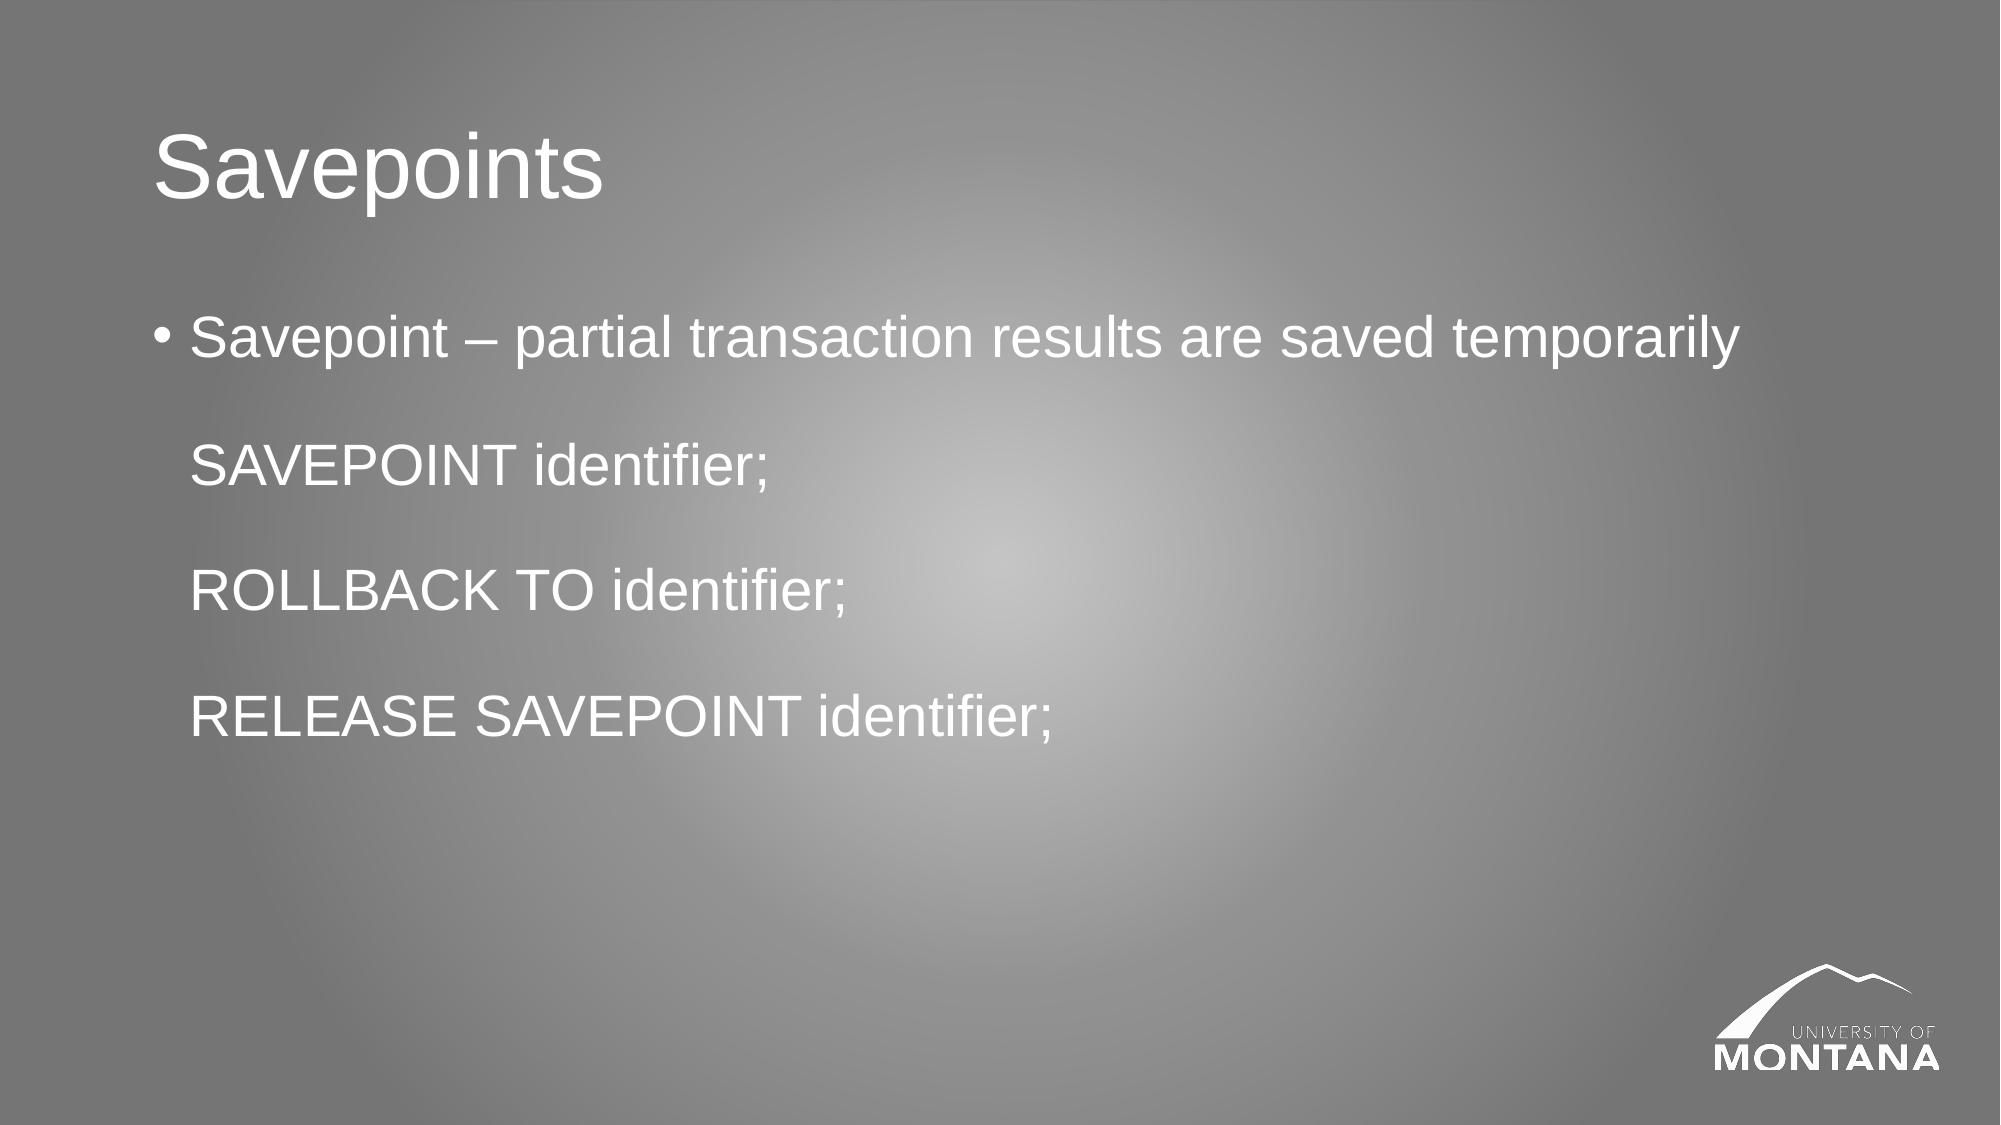

# Savepoints
Savepoint – partial transaction results are saved temporarily
SAVEPOINT identifier;
ROLLBACK TO identifier;
RELEASE SAVEPOINT identifier;